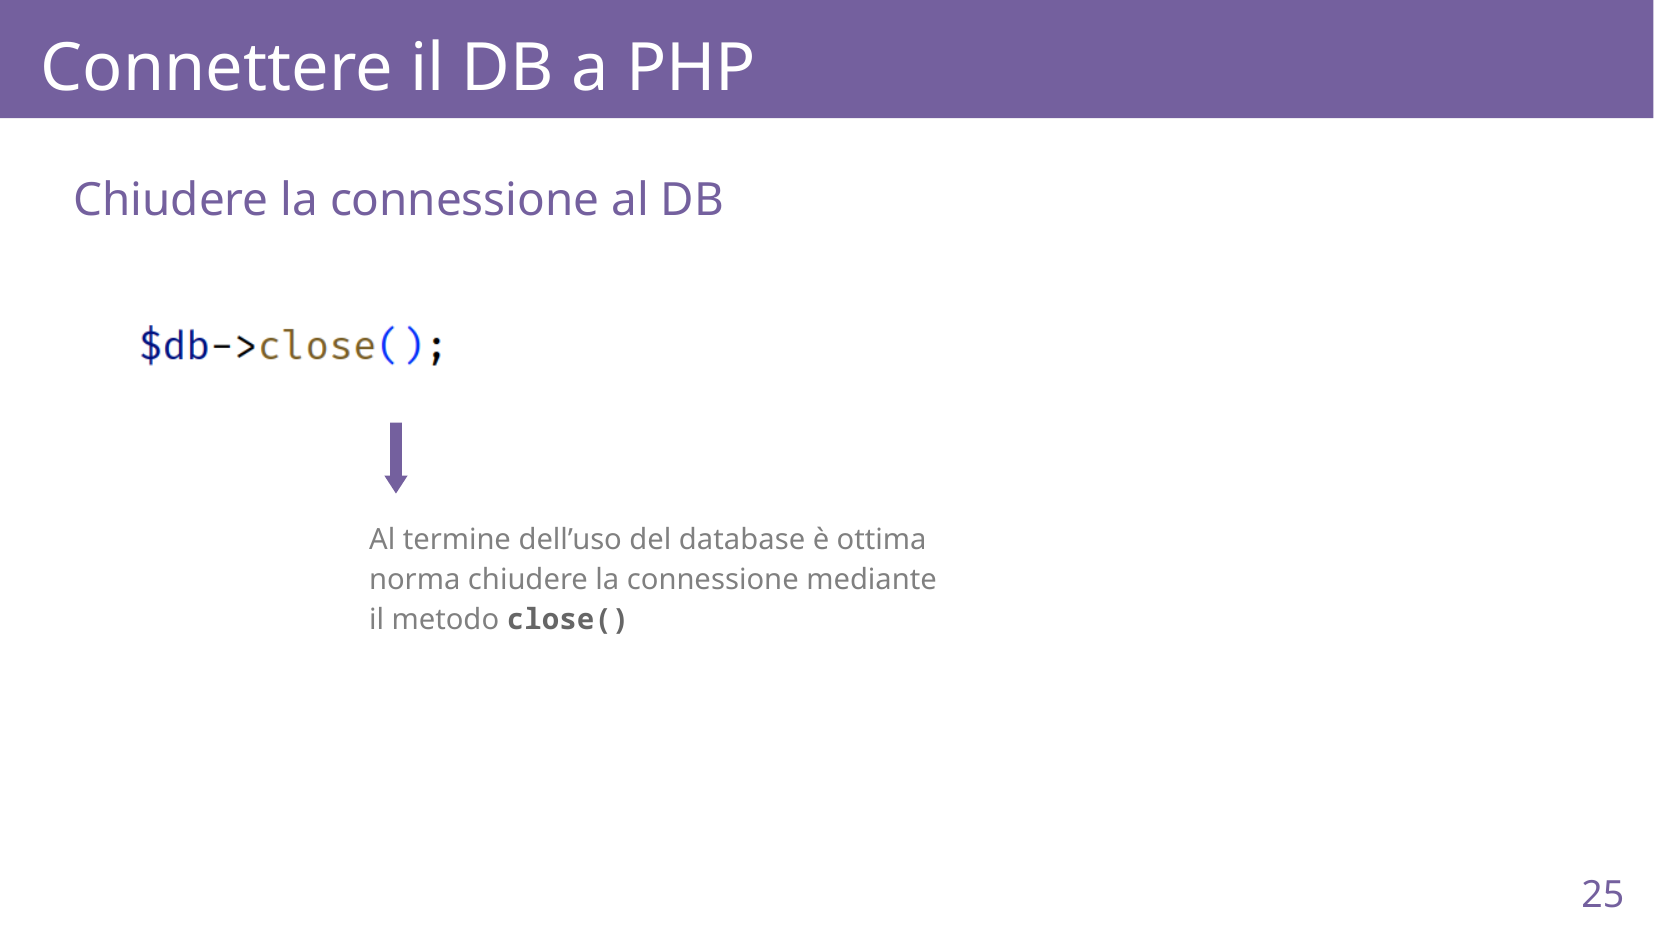

Connettere il DB a PHP
Chiudere la connessione al DB
Al termine dell’uso del database è ottima norma chiudere la connessione mediante il metodo close()